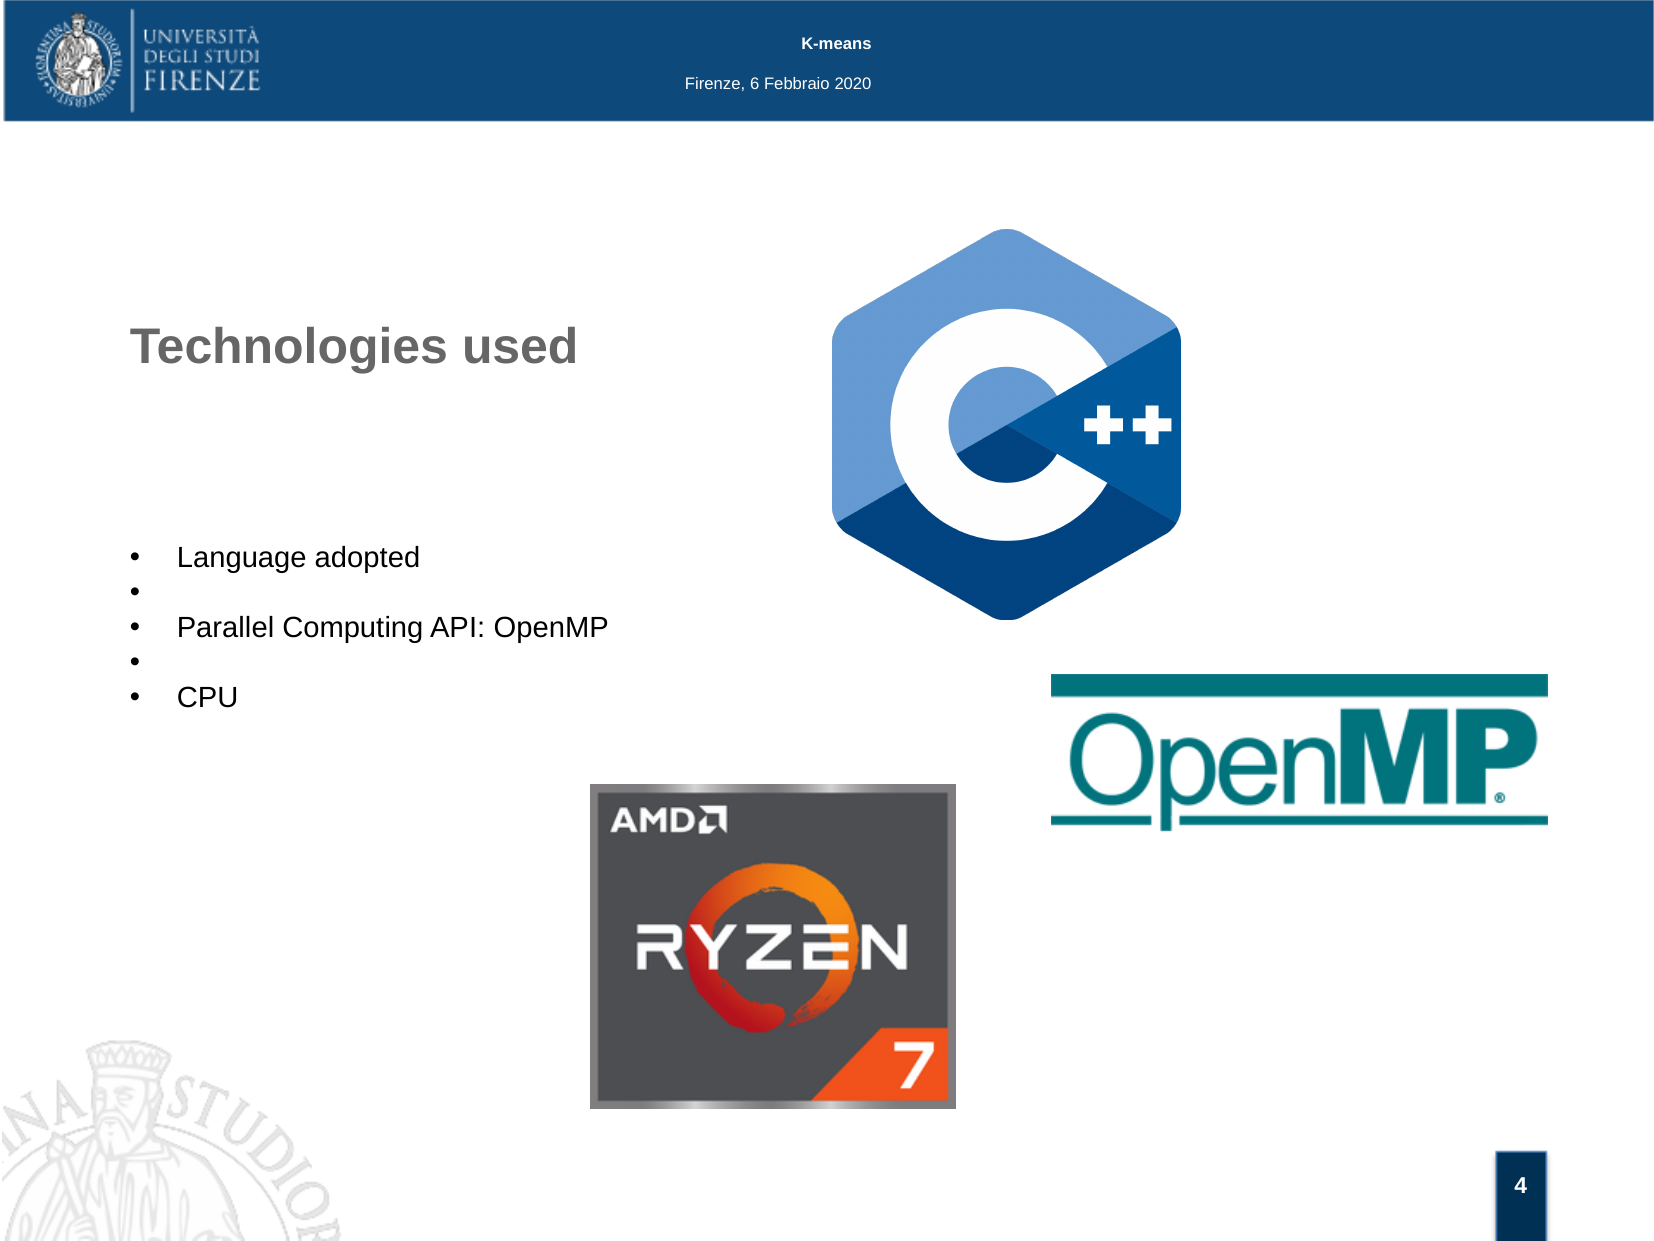

K-means
Firenze, 6 Febbraio 2020
Technologies used
Language adopted
Parallel Computing API: OpenMP
CPU
4